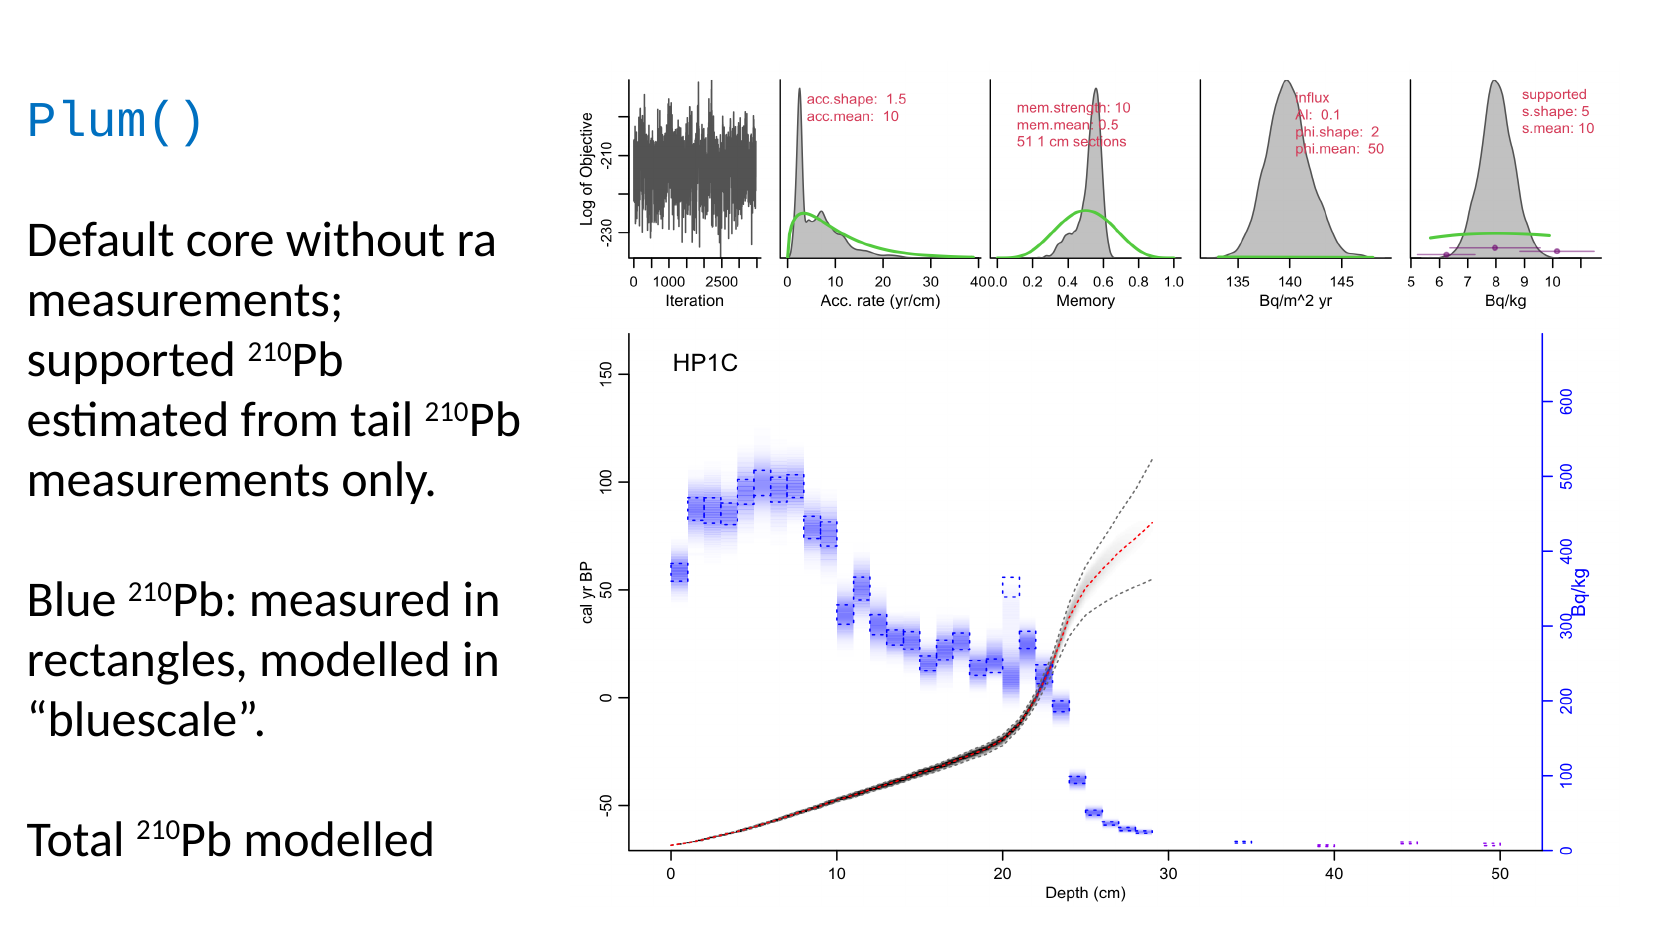

Plum()
Default core without ra measurements; supported 210Pb estimated from tail 210Pb measurements only.
Blue 210Pb: measured in rectangles, modelled in “bluescale”.
Total 210Pb modelled
All parameters involved in producing age-model and modelled 210Pb